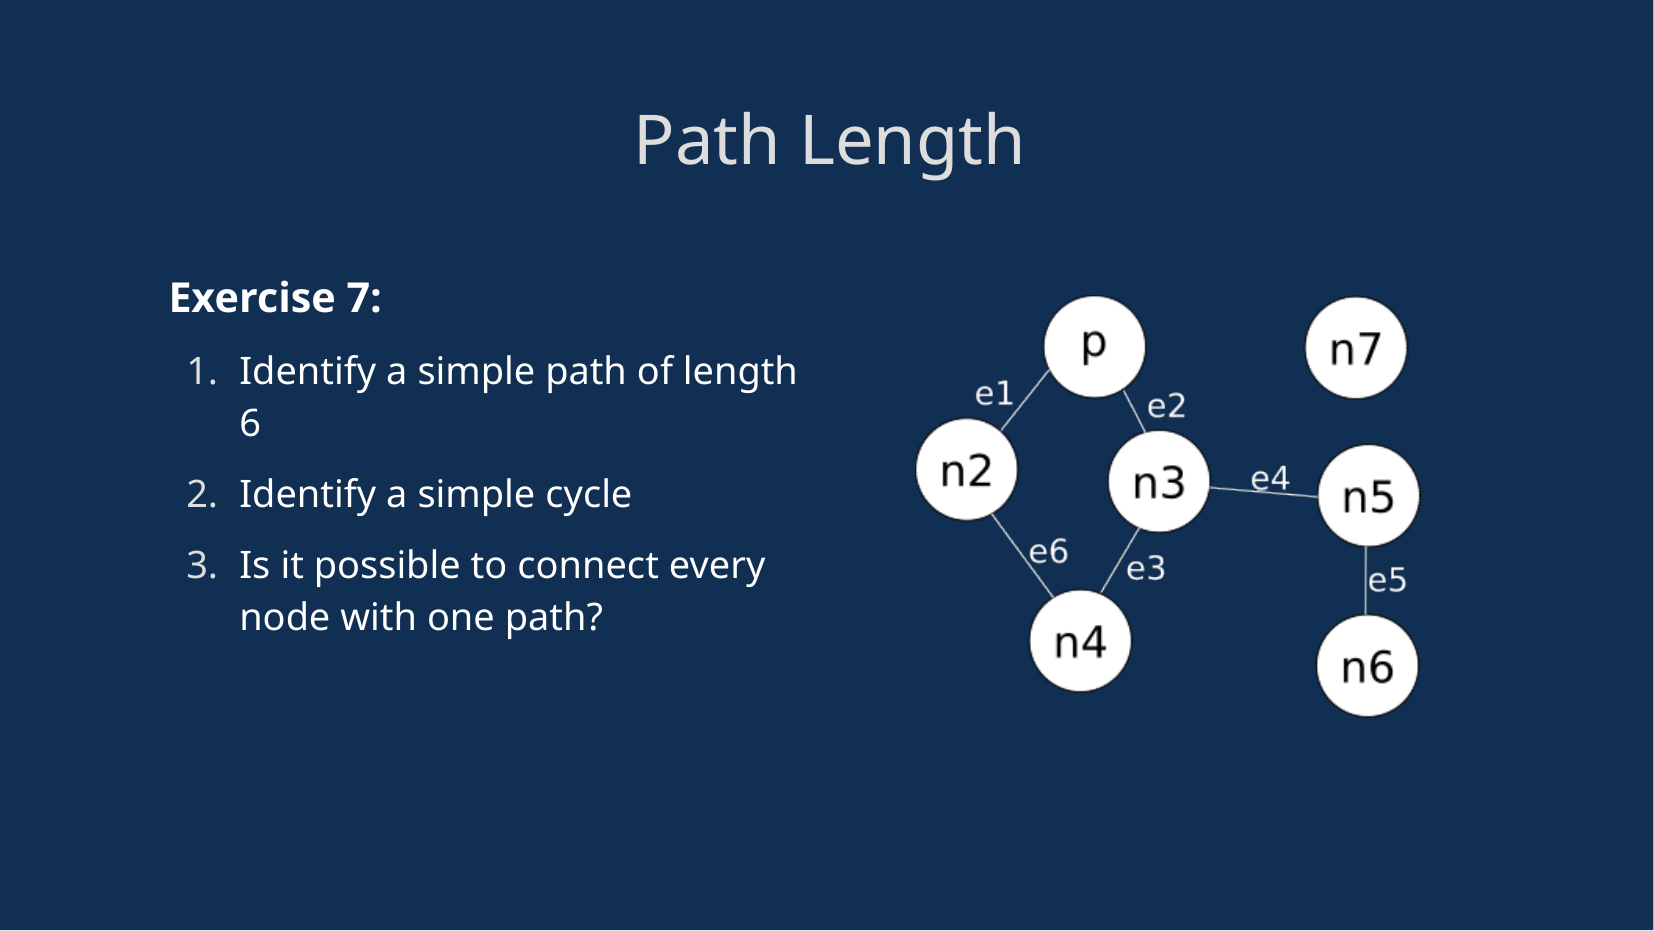

# Path Length
Exercise 7:
Identify a simple path of length 6
Identify a simple cycle
Is it possible to connect every node with one path?